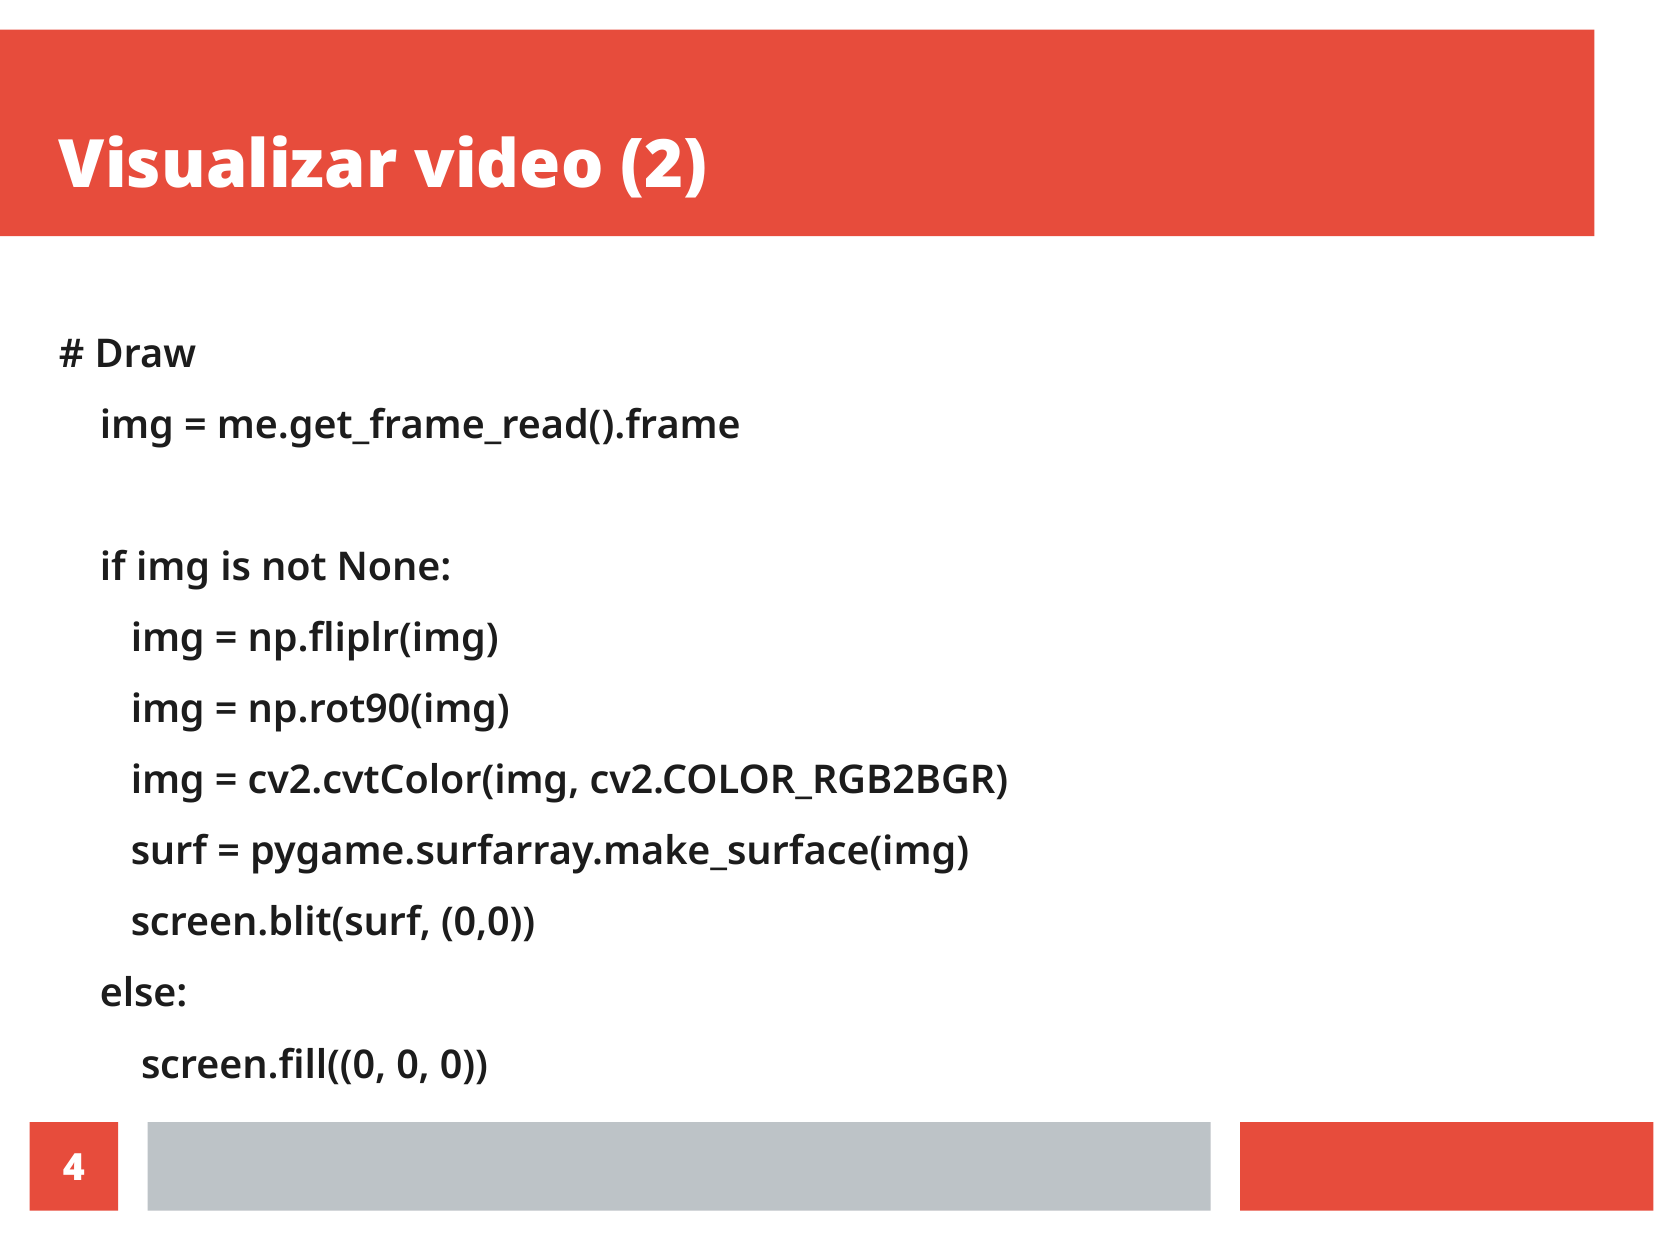

# Visualizar video (2)
# Draw
 img = me.get_frame_read().frame
 if img is not None:
 img = np.fliplr(img)
 img = np.rot90(img)
 img = cv2.cvtColor(img, cv2.COLOR_RGB2BGR)
 surf = pygame.surfarray.make_surface(img)
 screen.blit(surf, (0,0))
 else:
 screen.fill((0, 0, 0))
4